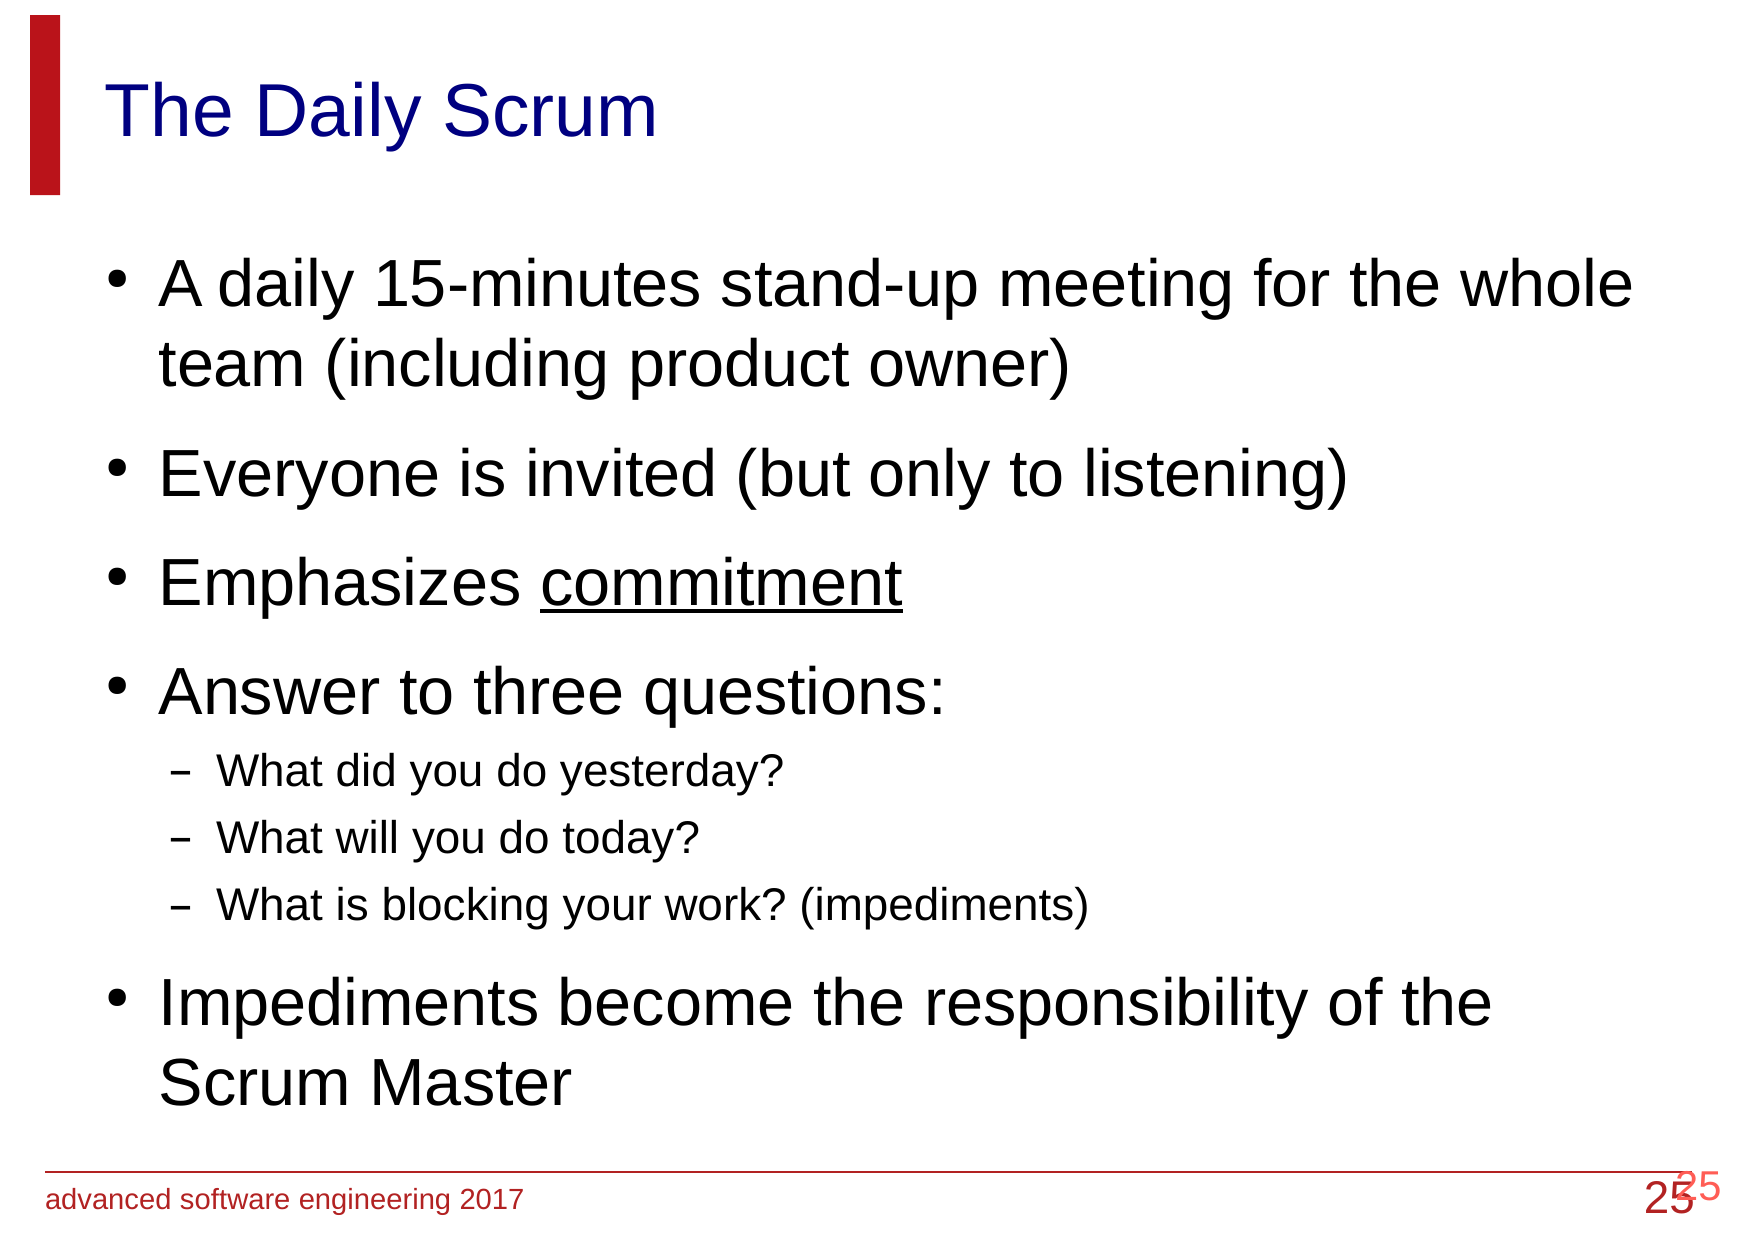

# The Daily Scrum
A daily 15-minutes stand-up meeting for the whole team (including product owner)
Everyone is invited (but only to listening)
Emphasizes commitment
Answer to three questions:
What did you do yesterday?
What will you do today?
What is blocking your work? (impediments)
Impediments become the responsibility of the Scrum Master
25
advanced software engineering 2017